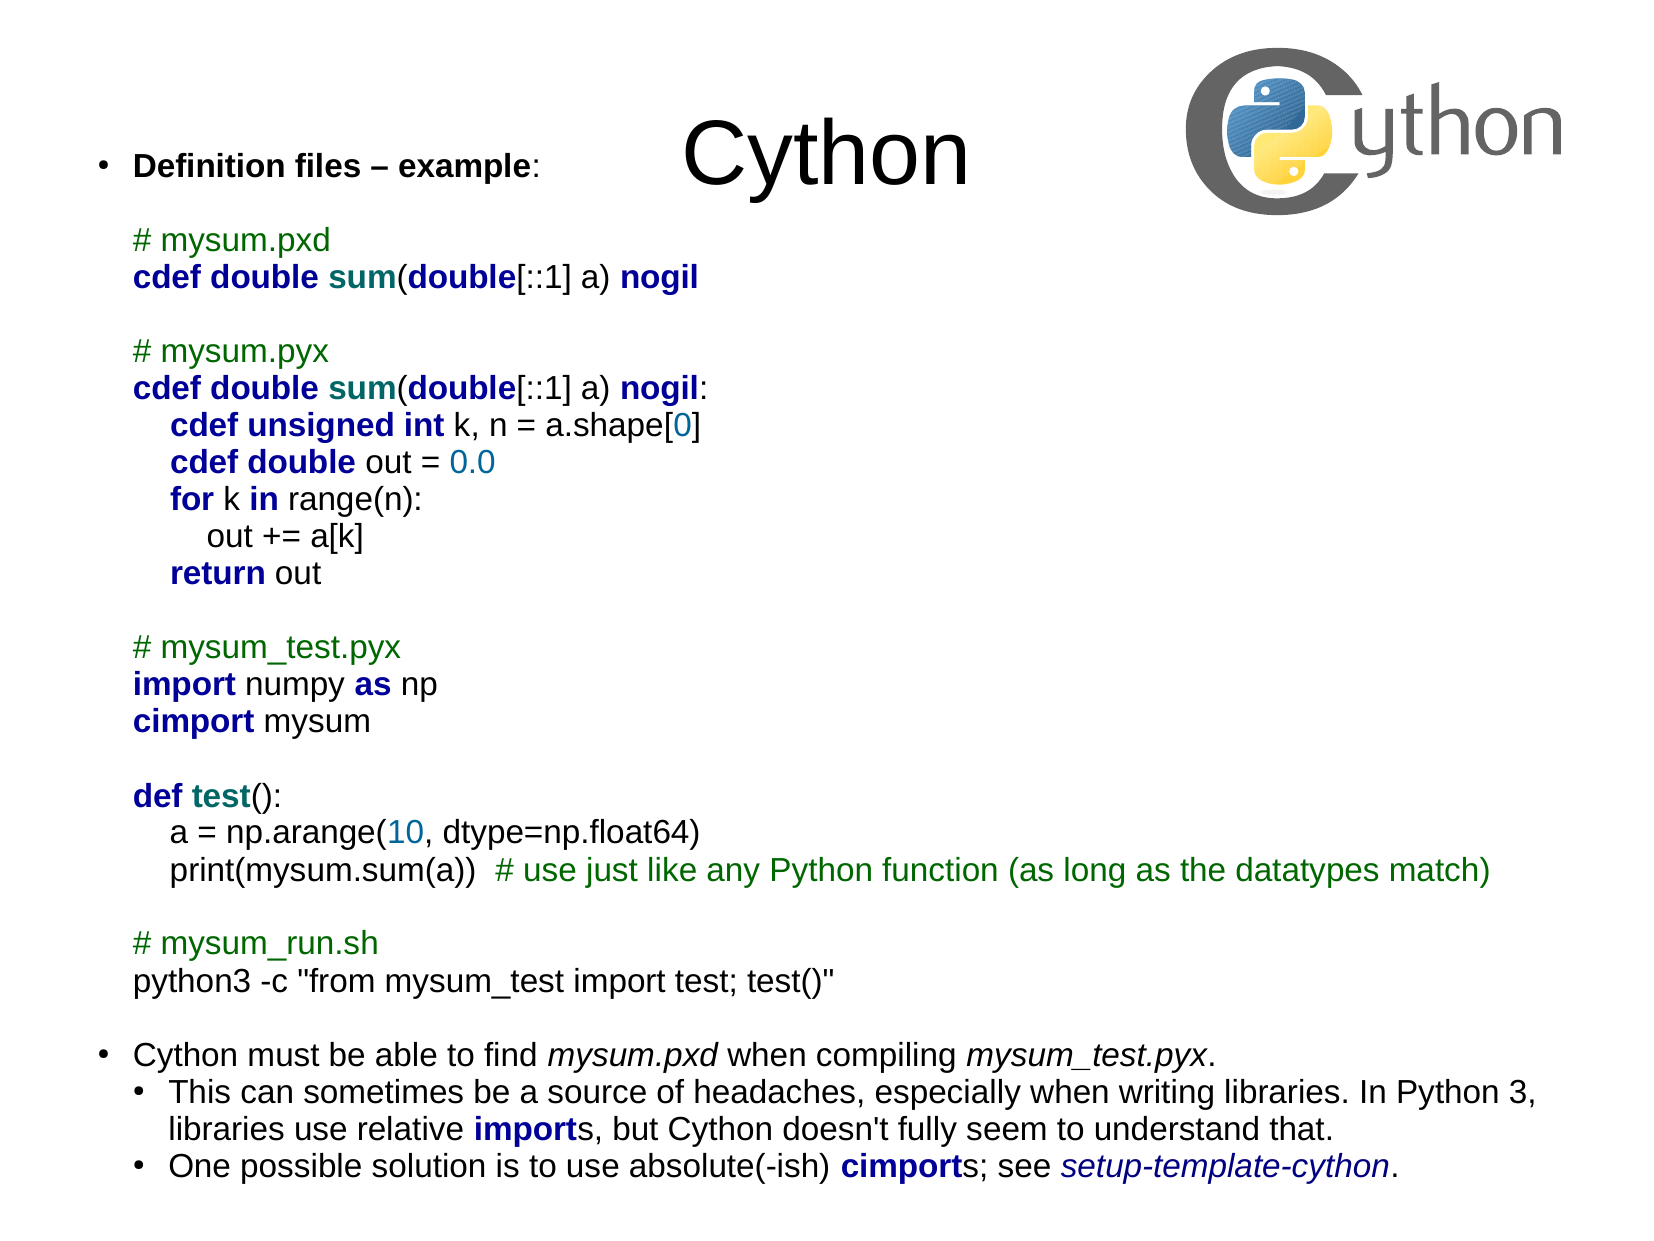

# Cython
Definition files – example:
# mysum.pxd
cdef double sum(double[::1] a) nogil
# mysum.pyx
cdef double sum(double[::1] a) nogil:
 cdef unsigned int k, n = a.shape[0]
 cdef double out = 0.0
 for k in range(n):
 out += a[k]
 return out
# mysum_test.pyx
import numpy as np
cimport mysum
def test():
 a = np.arange(10, dtype=np.float64)
 print(mysum.sum(a)) # use just like any Python function (as long as the datatypes match)
# mysum_run.sh
python3 -c "from mysum_test import test; test()"
Cython must be able to find mysum.pxd when compiling mysum_test.pyx.
This can sometimes be a source of headaches, especially when writing libraries. In Python 3, libraries use relative imports, but Cython doesn't fully seem to understand that.
One possible solution is to use absolute(-ish) cimports; see setup-template-cython.